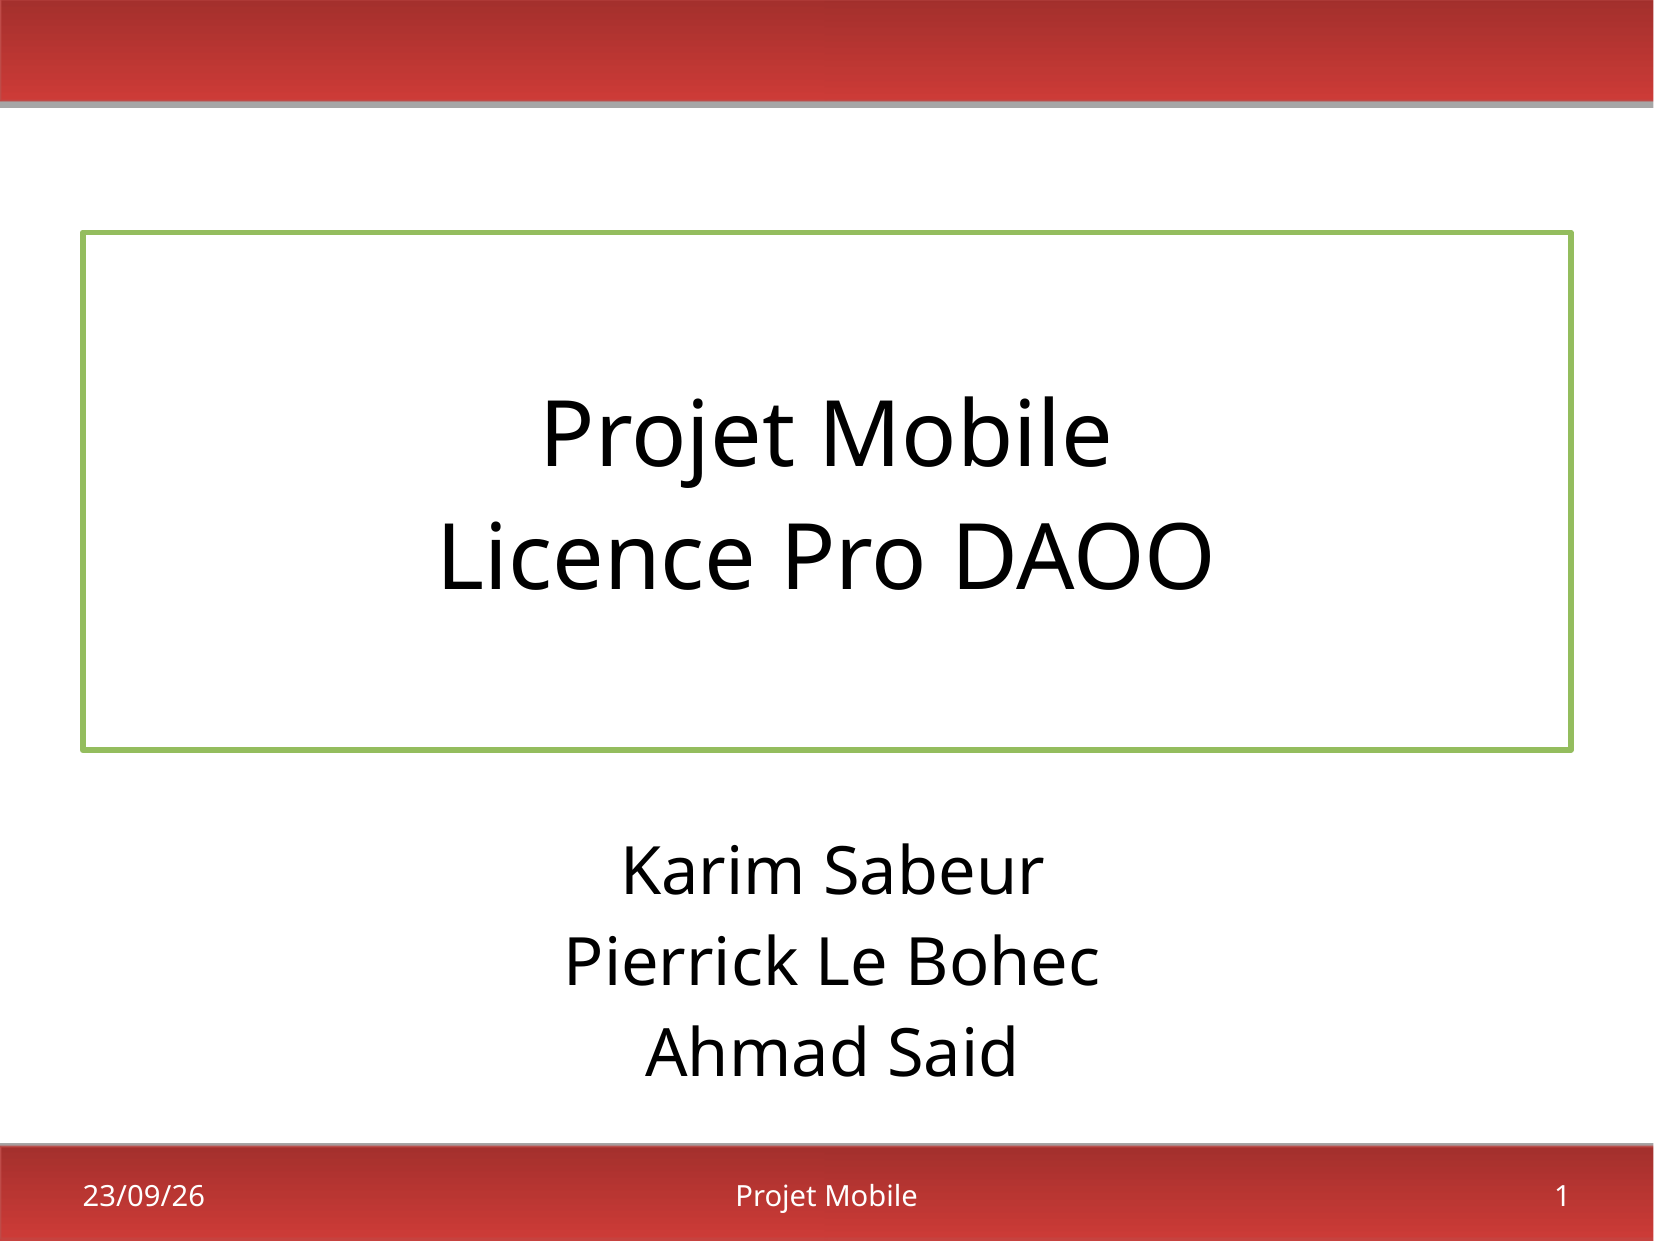

# Projet Mobile Licence Pro DAOO
Karim Sabeur
Pierrick Le Bohec
Ahmad Said
Projet Mobile
1